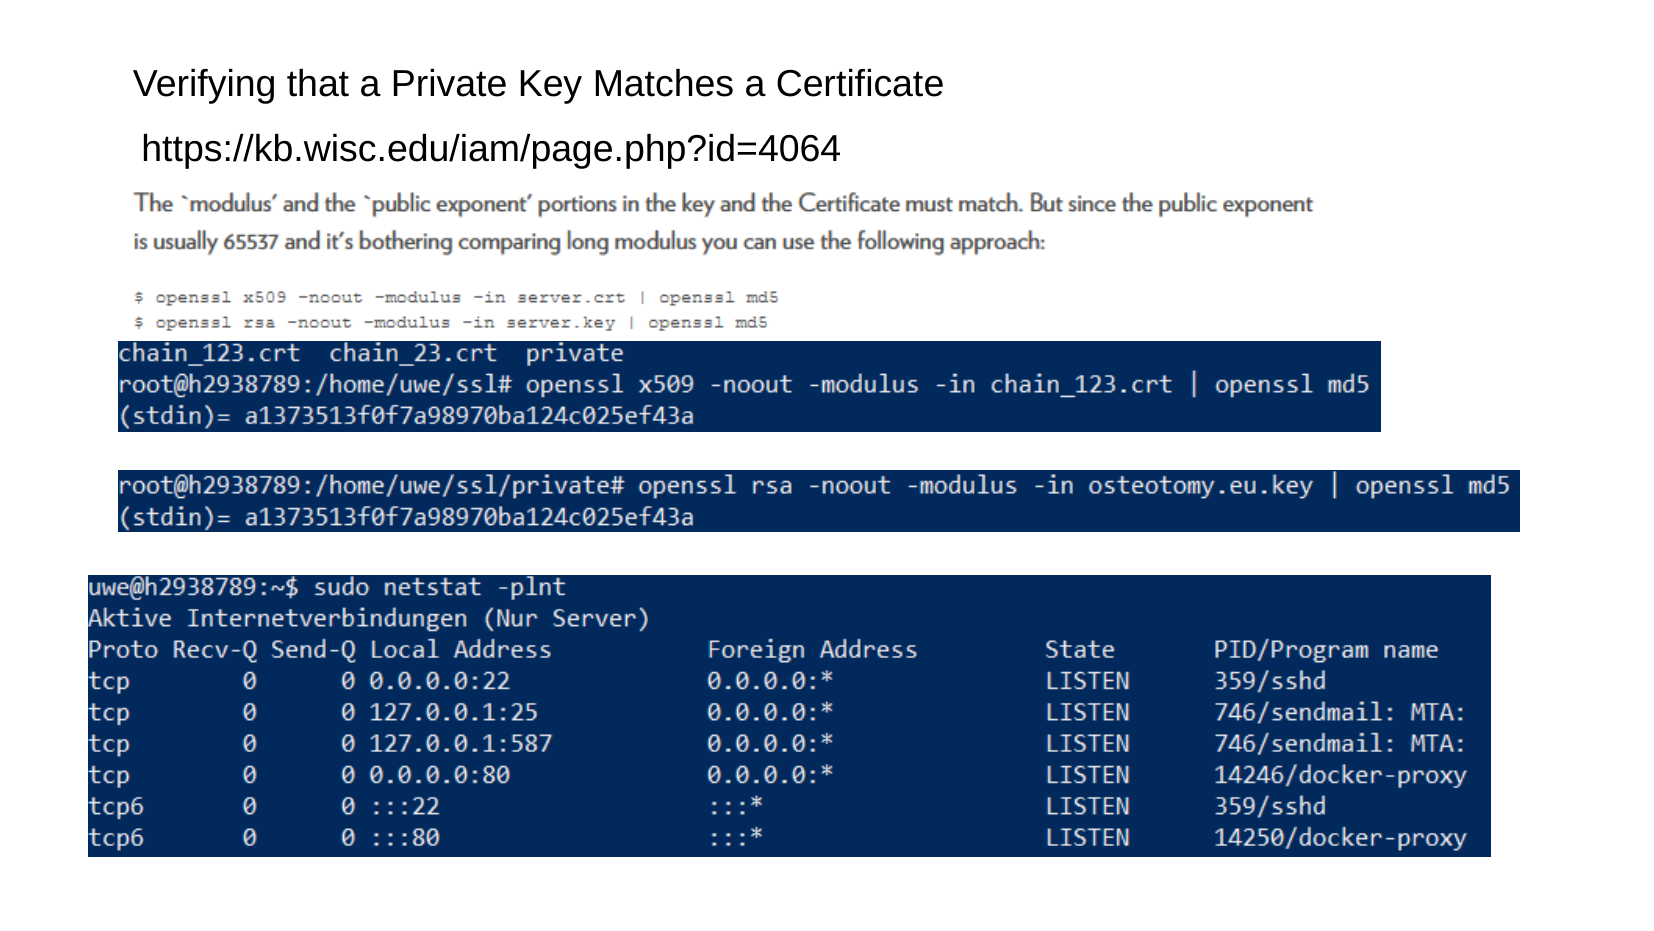

Verifying that a Private Key Matches a Certificate
https://kb.wisc.edu/iam/page.php?id=4064